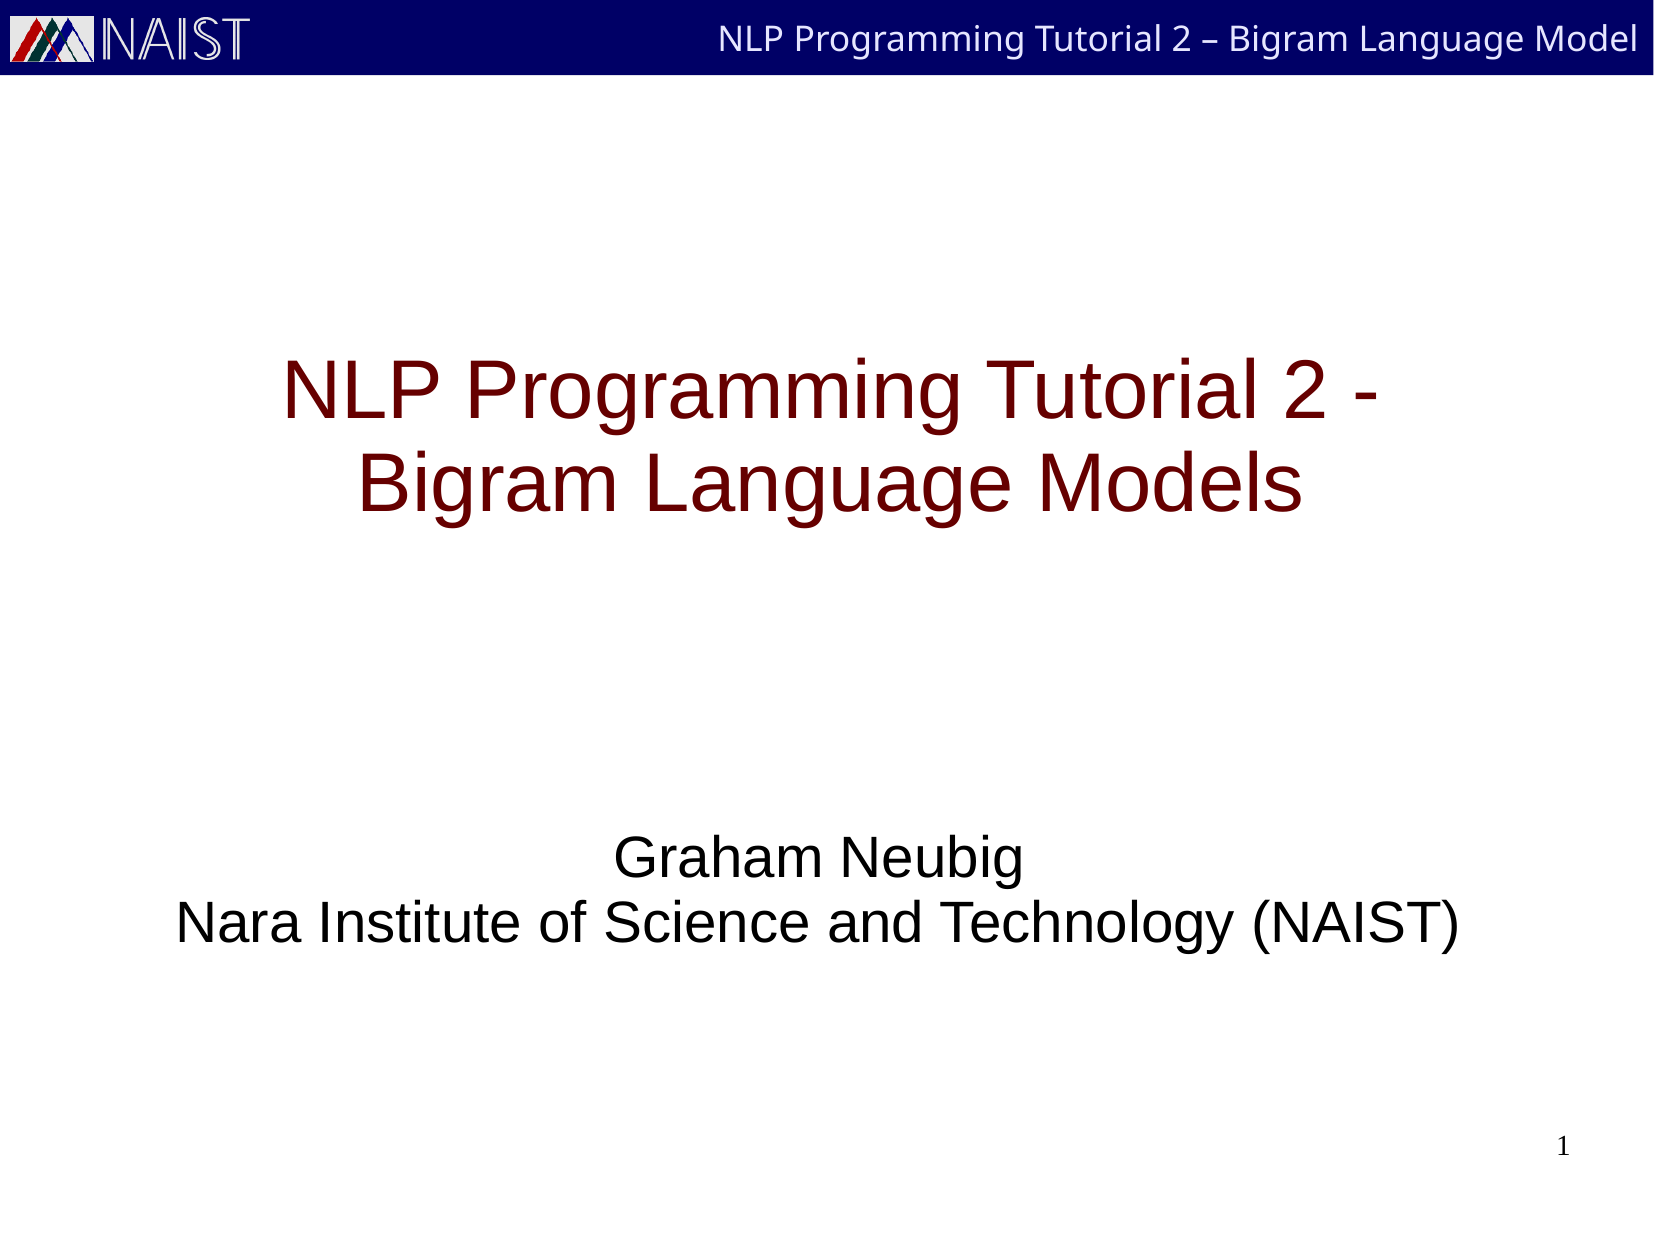

# NLP Programming Tutorial 2 - Bigram Language Models
Graham Neubig
Nara Institute of Science and Technology (NAIST)
1